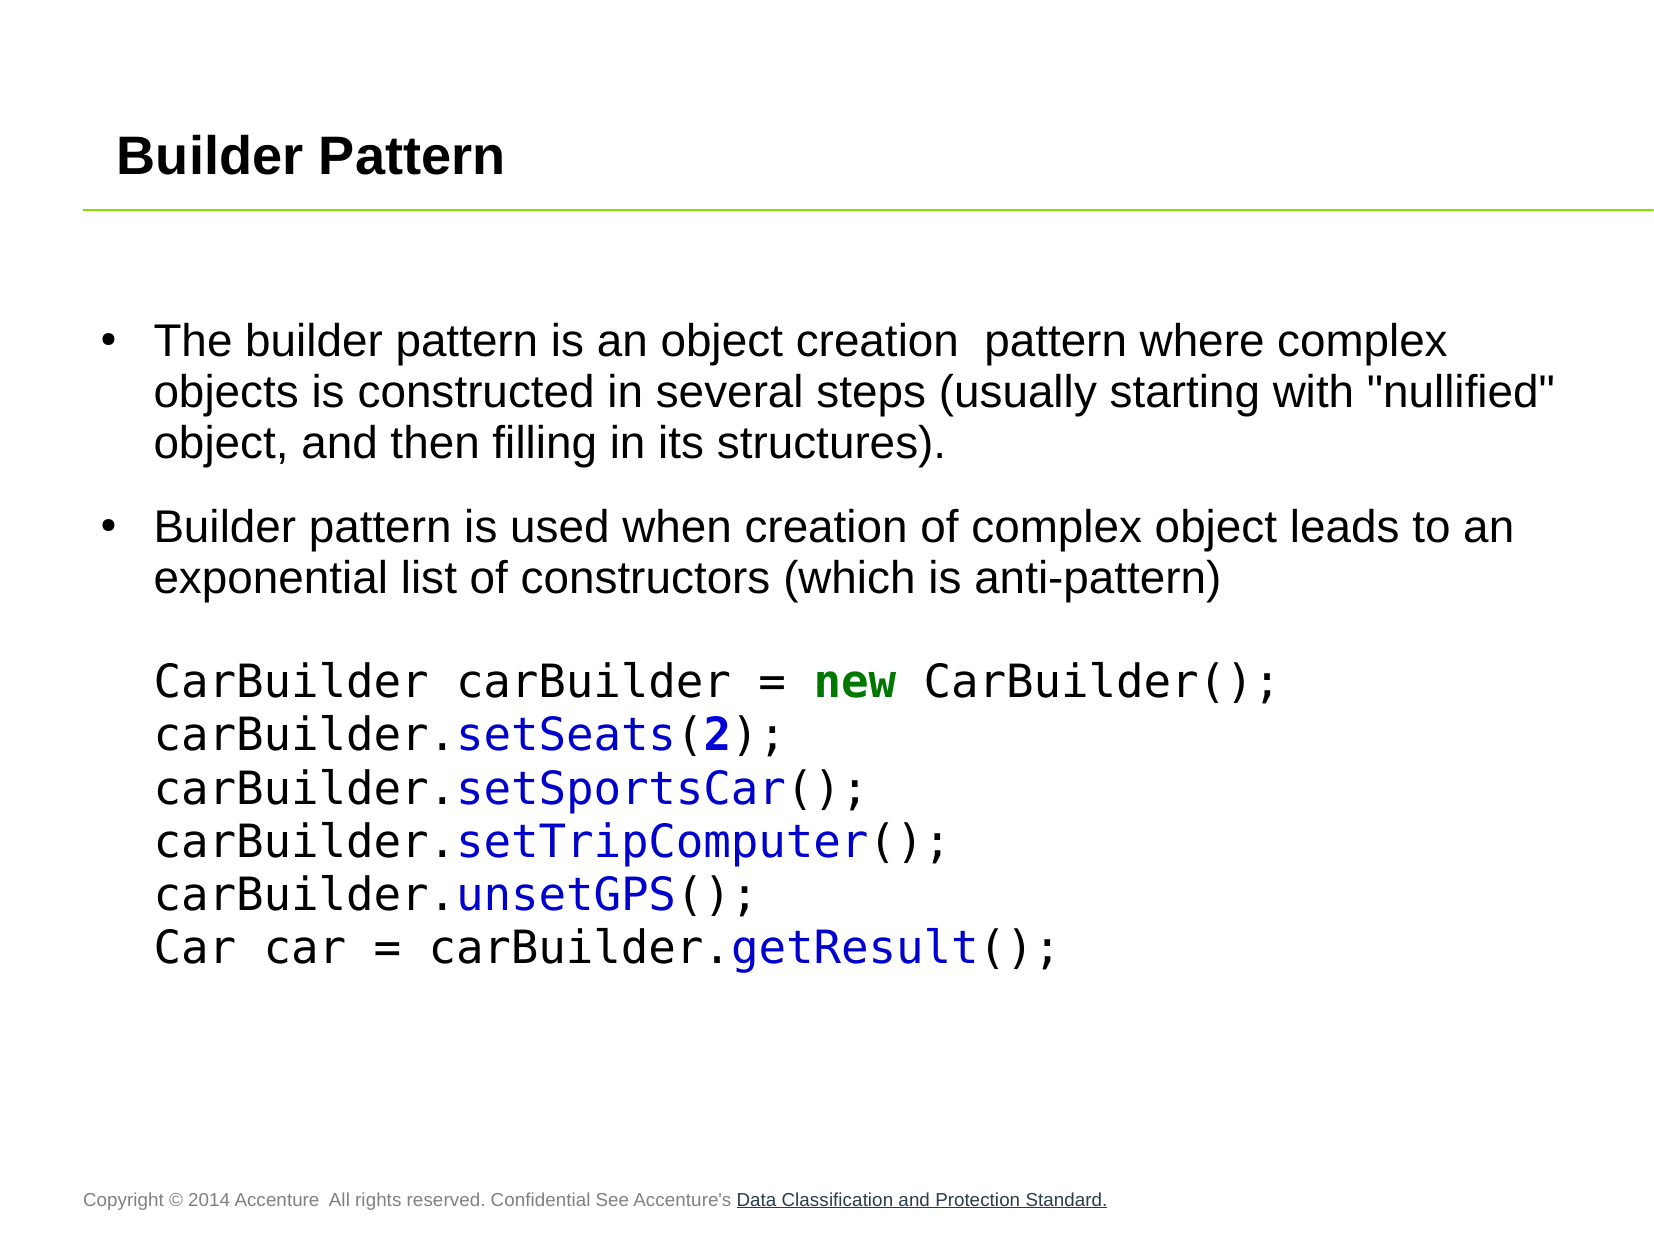

# Builder Pattern
The builder pattern is an object creation pattern where complex objects is constructed in several steps (usually starting with "nullified" object, and then filling in its structures).
Builder pattern is used when creation of complex object leads to an exponential list of constructors (which is anti-pattern)
CarBuilder carBuilder = new CarBuilder();
carBuilder.setSeats(2);
carBuilder.setSportsCar();
carBuilder.setTripComputer();
carBuilder.unsetGPS();
Car car = carBuilder.getResult();